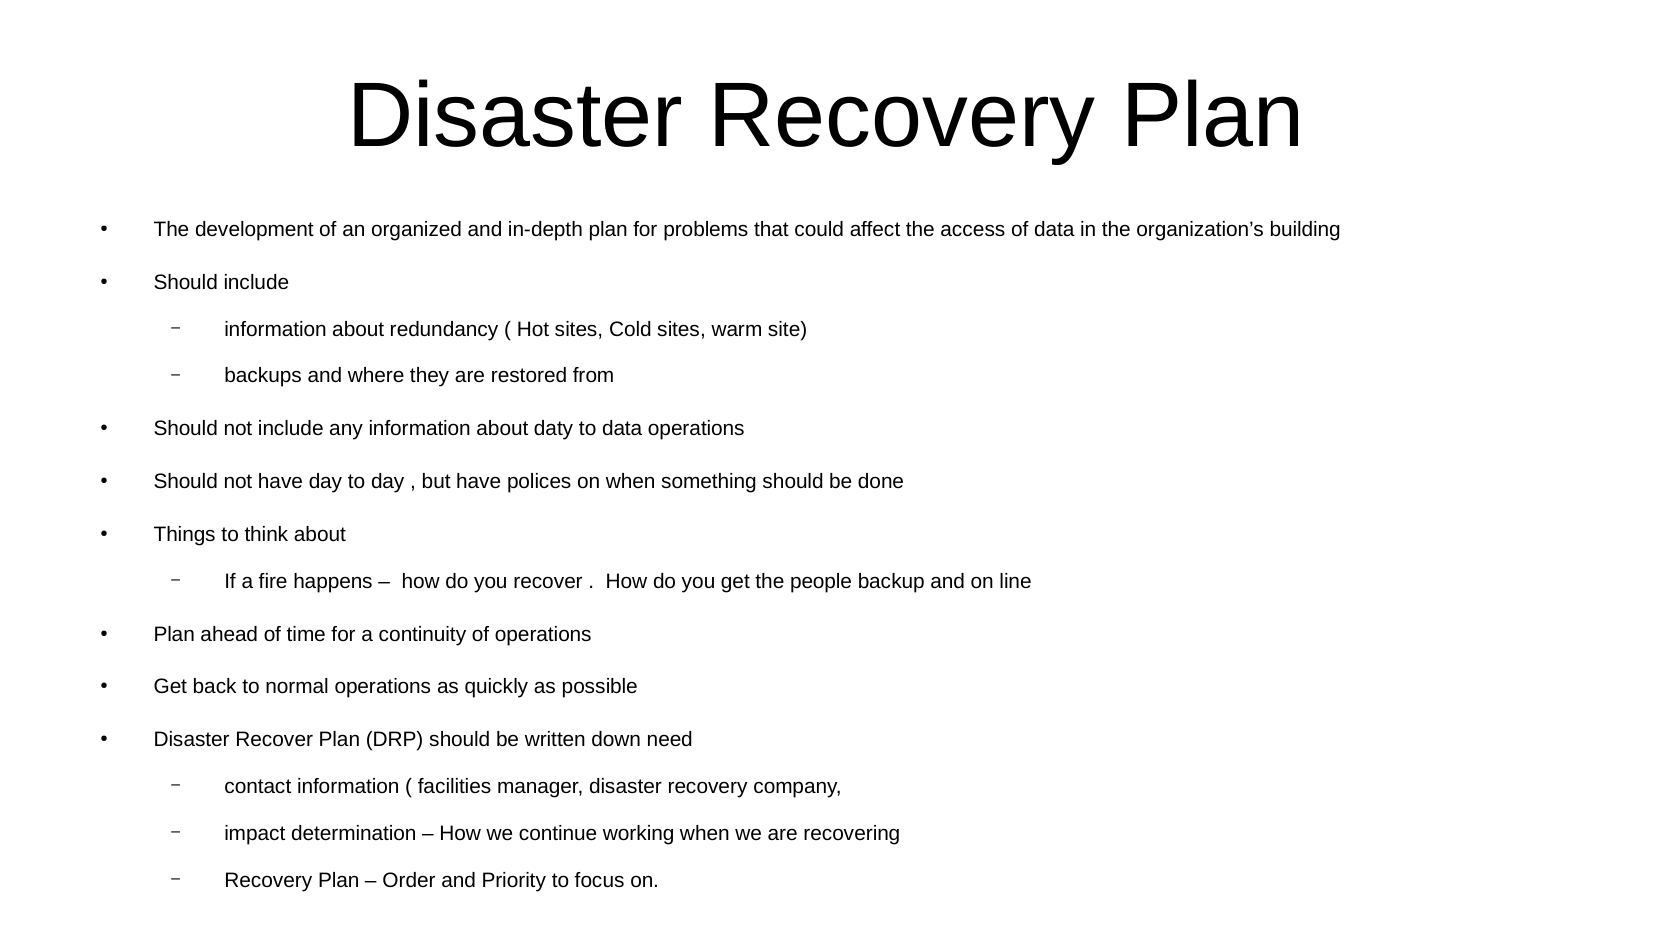

# Disaster Recovery Plan
The development of an organized and in-depth plan for problems that could affect the access of data in the organization’s building
Should include
information about redundancy ( Hot sites, Cold sites, warm site)
backups and where they are restored from
Should not include any information about daty to data operations
Should not have day to day , but have polices on when something should be done
Things to think about
If a fire happens – how do you recover . How do you get the people backup and on line
Plan ahead of time for a continuity of operations
Get back to normal operations as quickly as possible
Disaster Recover Plan (DRP) should be written down need
contact information ( facilities manager, disaster recovery company,
impact determination – How we continue working when we are recovering
Recovery Plan – Order and Priority to focus on.